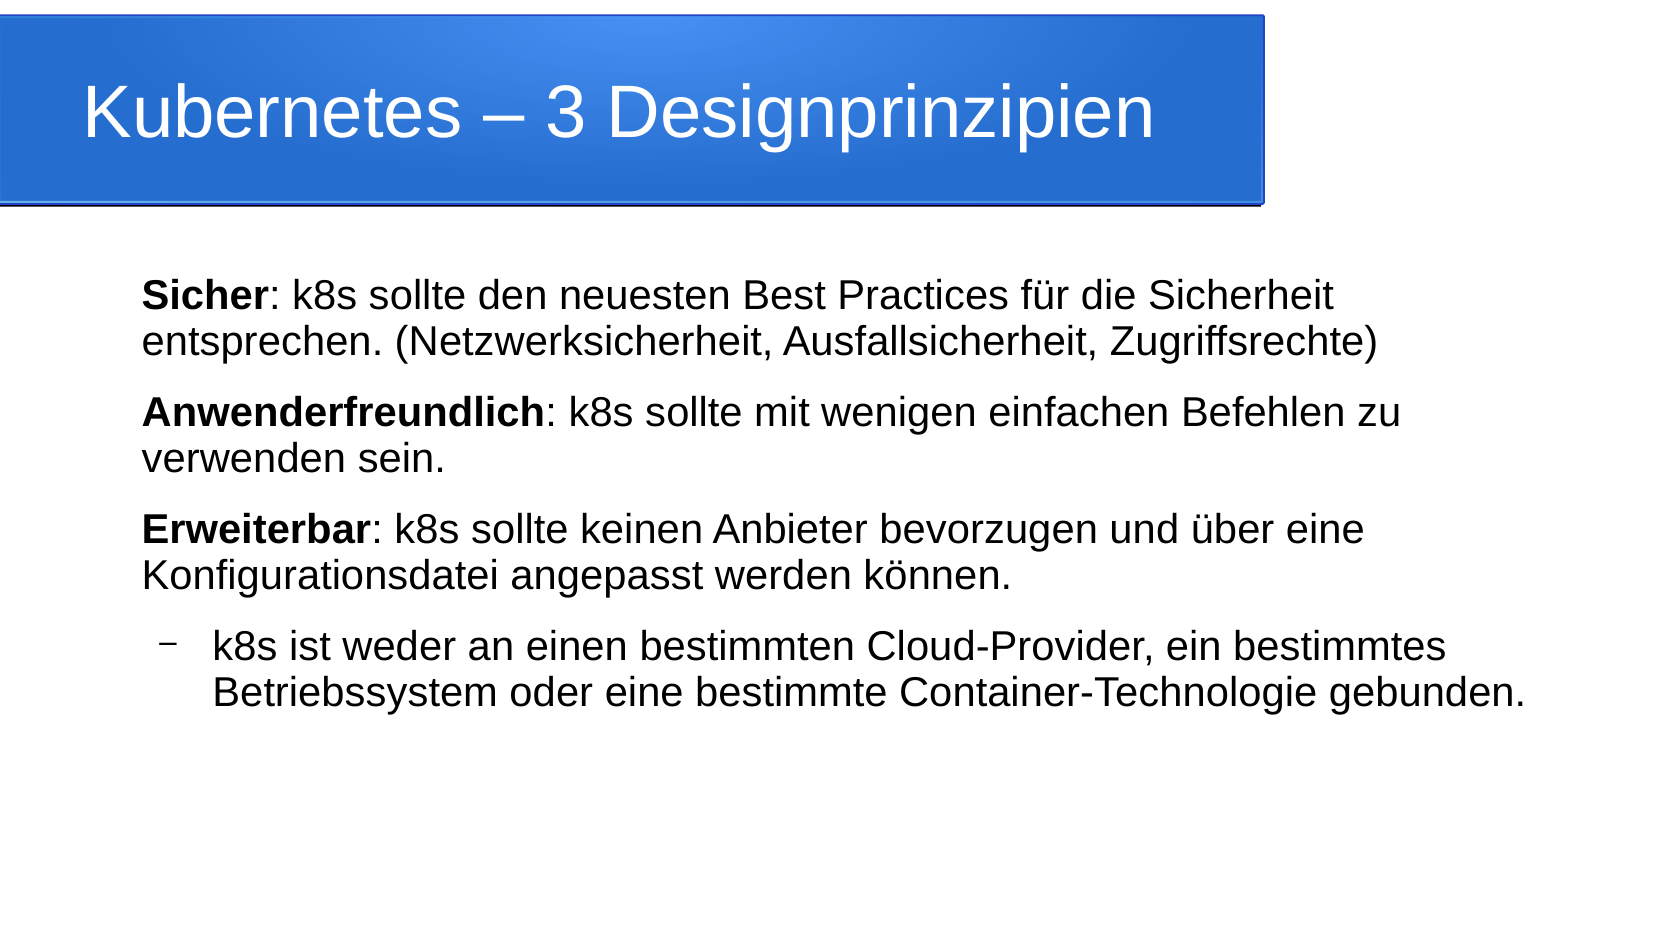

# Kubernetes – 3 Designprinzipien
Sicher: k8s sollte den neuesten Best Practices für die Sicherheit entsprechen. (Netzwerksicherheit, Ausfallsicherheit, Zugriffsrechte)
Anwenderfreundlich: k8s sollte mit wenigen einfachen Befehlen zu verwenden sein.
Erweiterbar: k8s sollte keinen Anbieter bevorzugen und über eine Konfigurationsdatei angepasst werden können.
k8s ist weder an einen bestimmten Cloud-Provider, ein bestimmtes Betriebssystem oder eine bestimmte Container-Technologie gebunden.